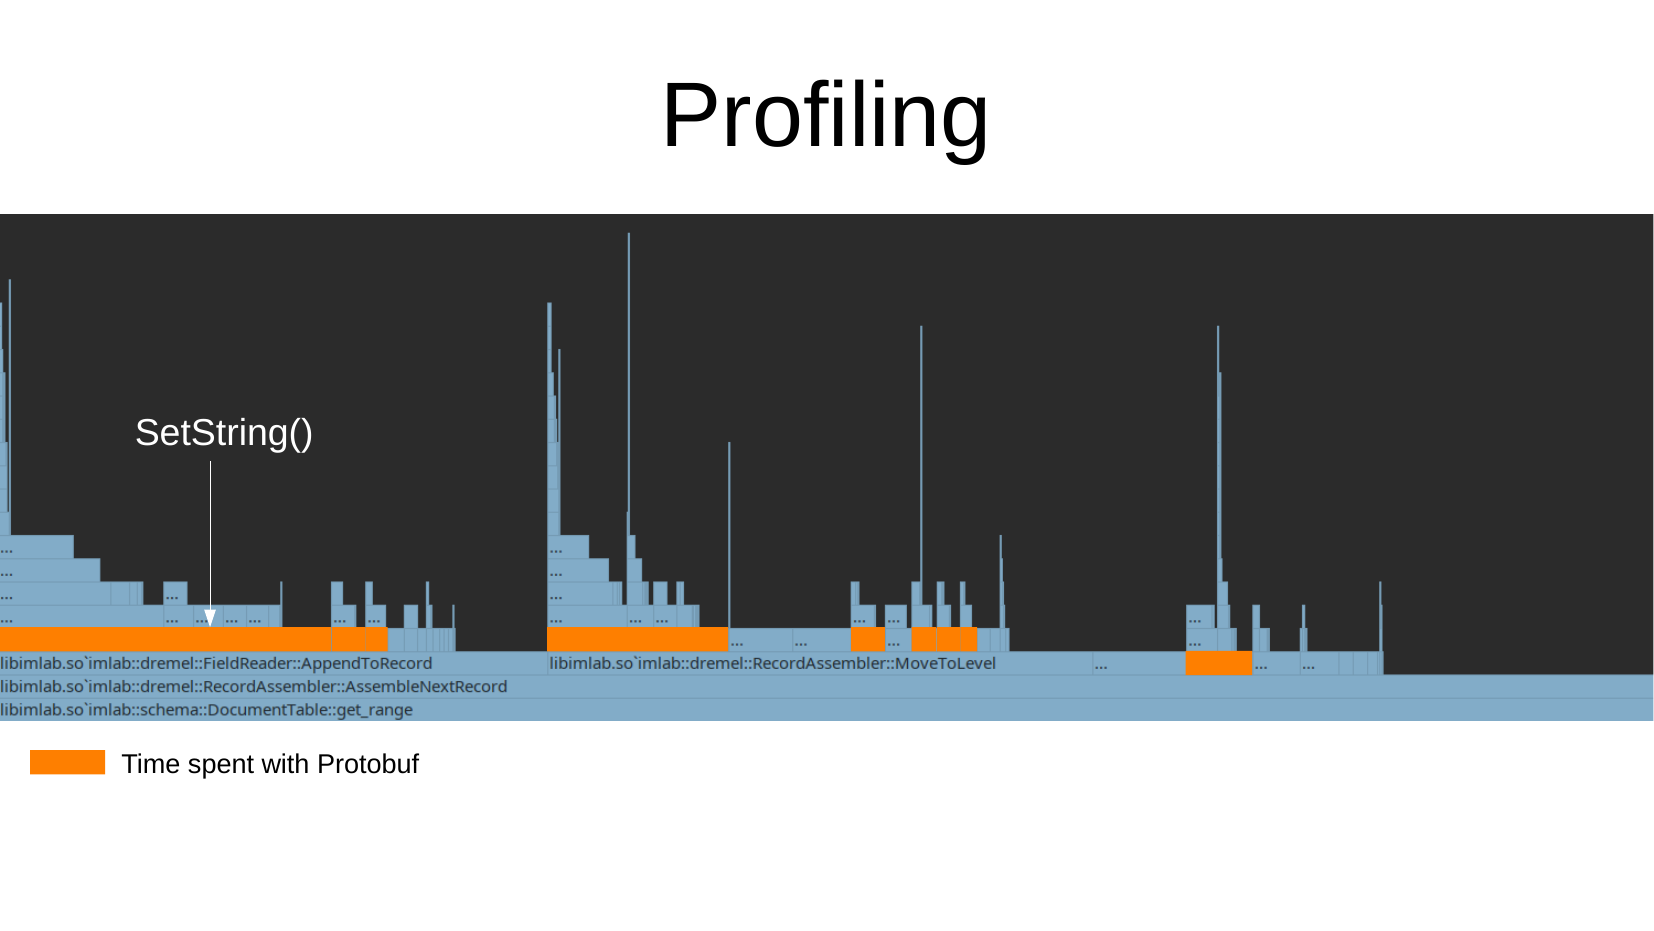

# Profiling
SetString()
Time spent with Protobuf